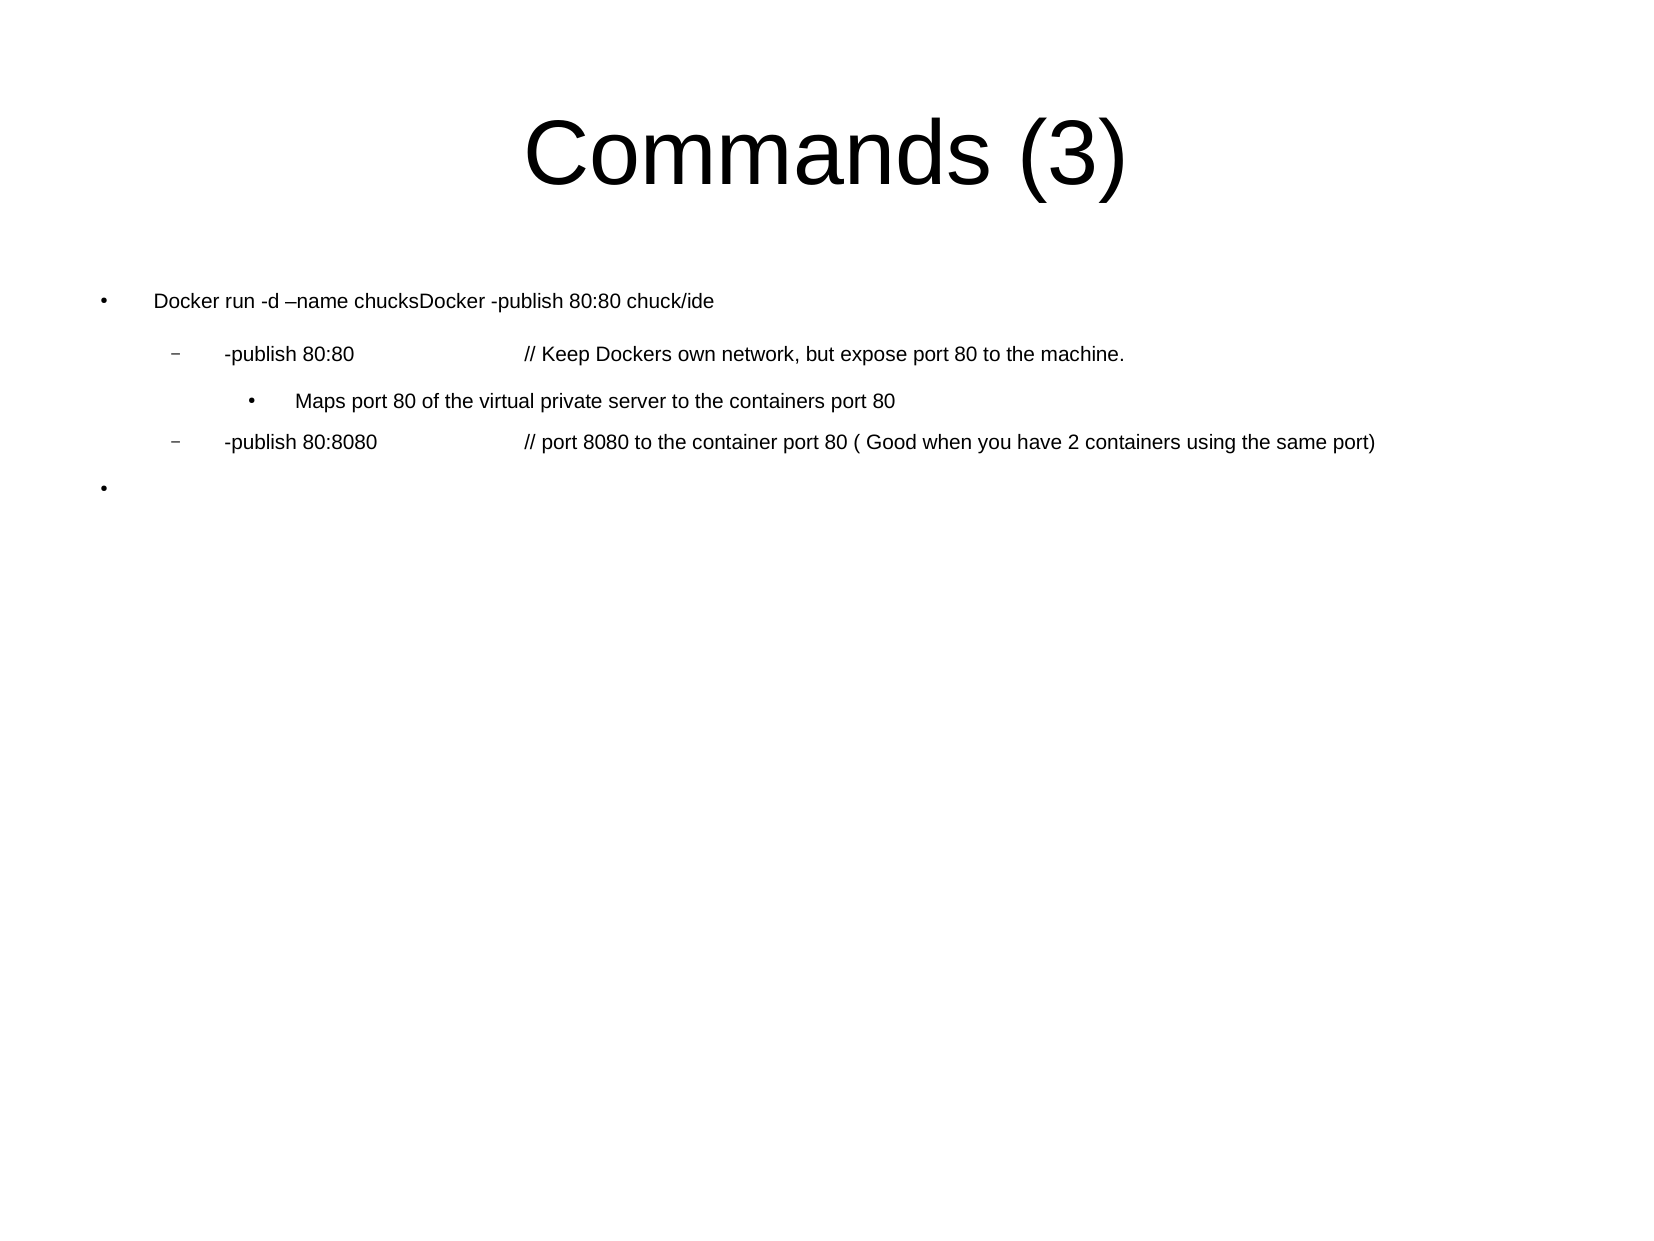

# Commands (3)
Docker run -d –name chucksDocker -publish 80:80 chuck/ide
-publish 80:80			// Keep Dockers own network, but expose port 80 to the machine.
Maps port 80 of the virtual private server to the containers port 80
-publish 80:8080		// port 8080 to the container port 80 ( Good when you have 2 containers using the same port)